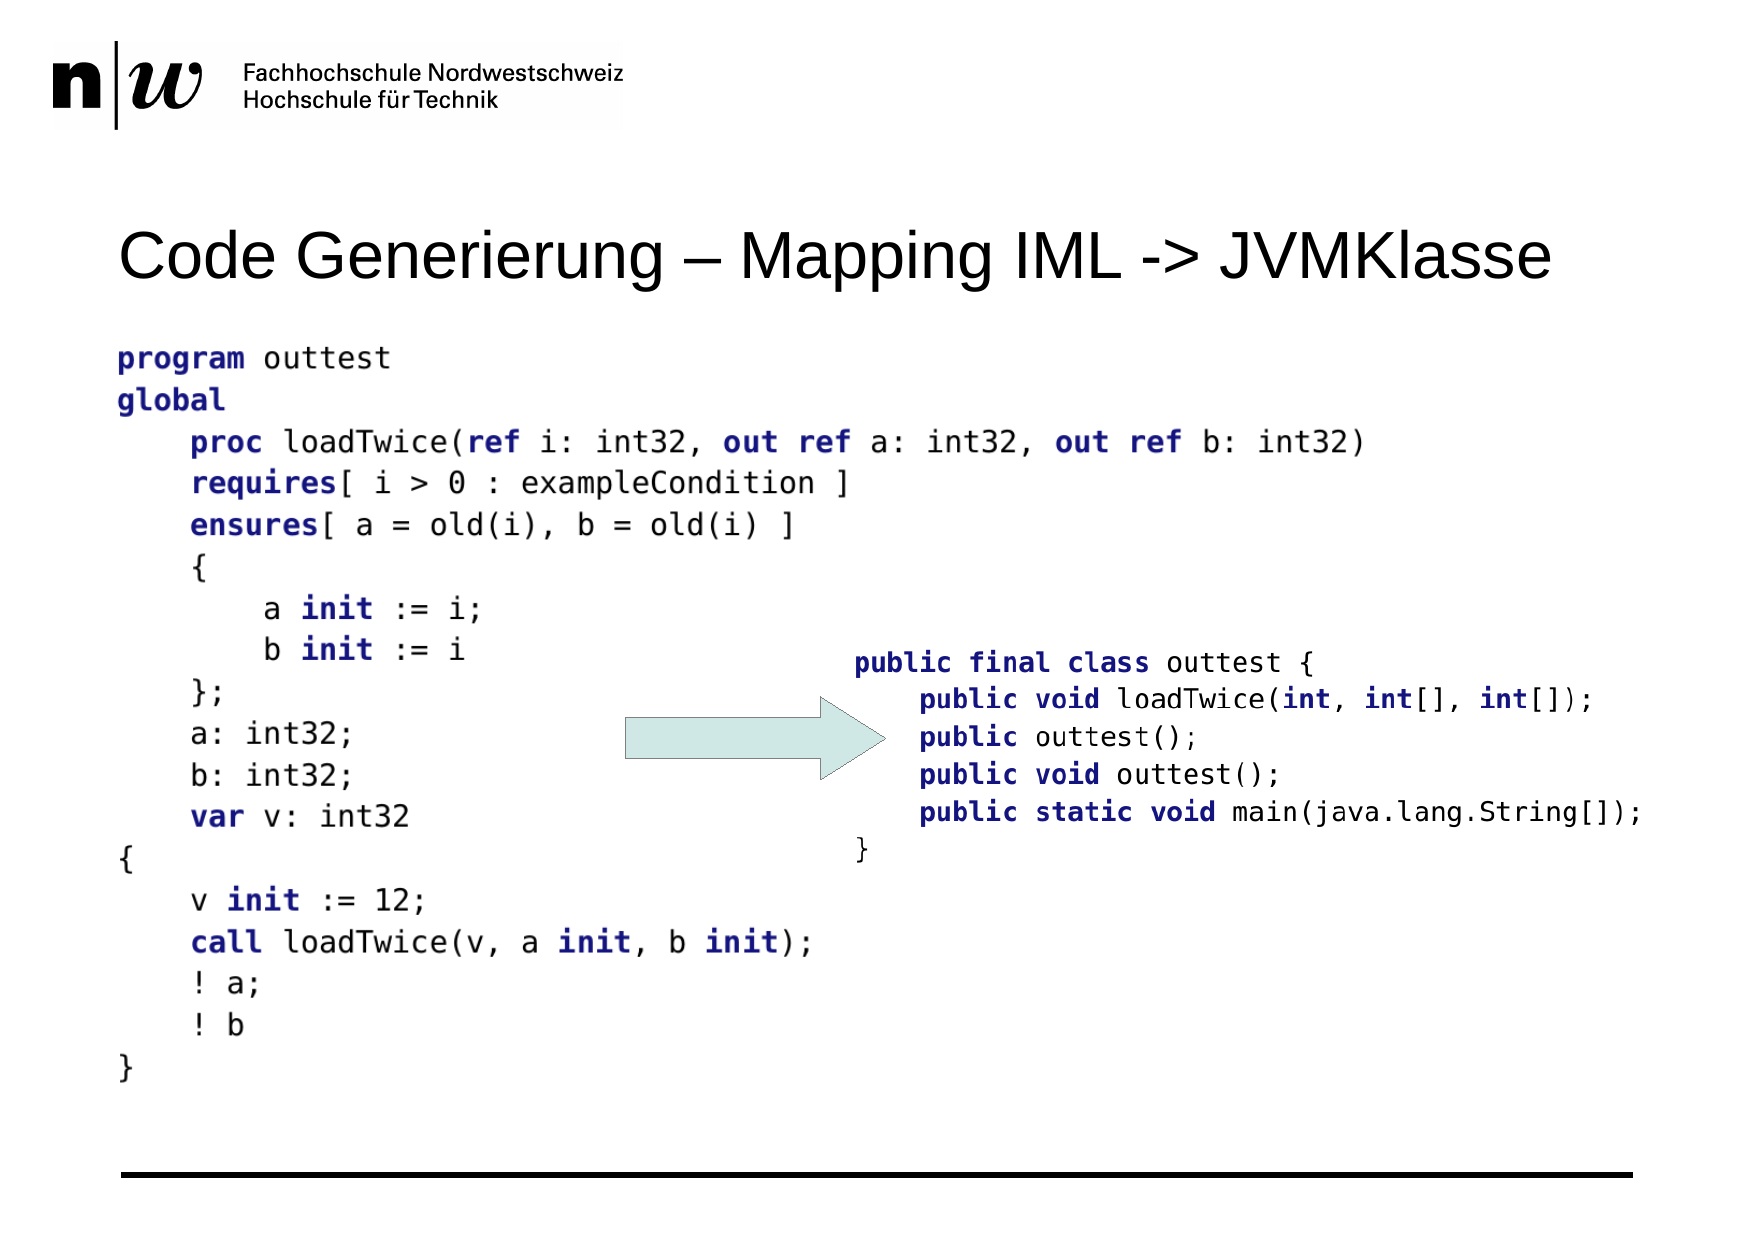

Code Generierung – Mapping IML -> JVMKlasse